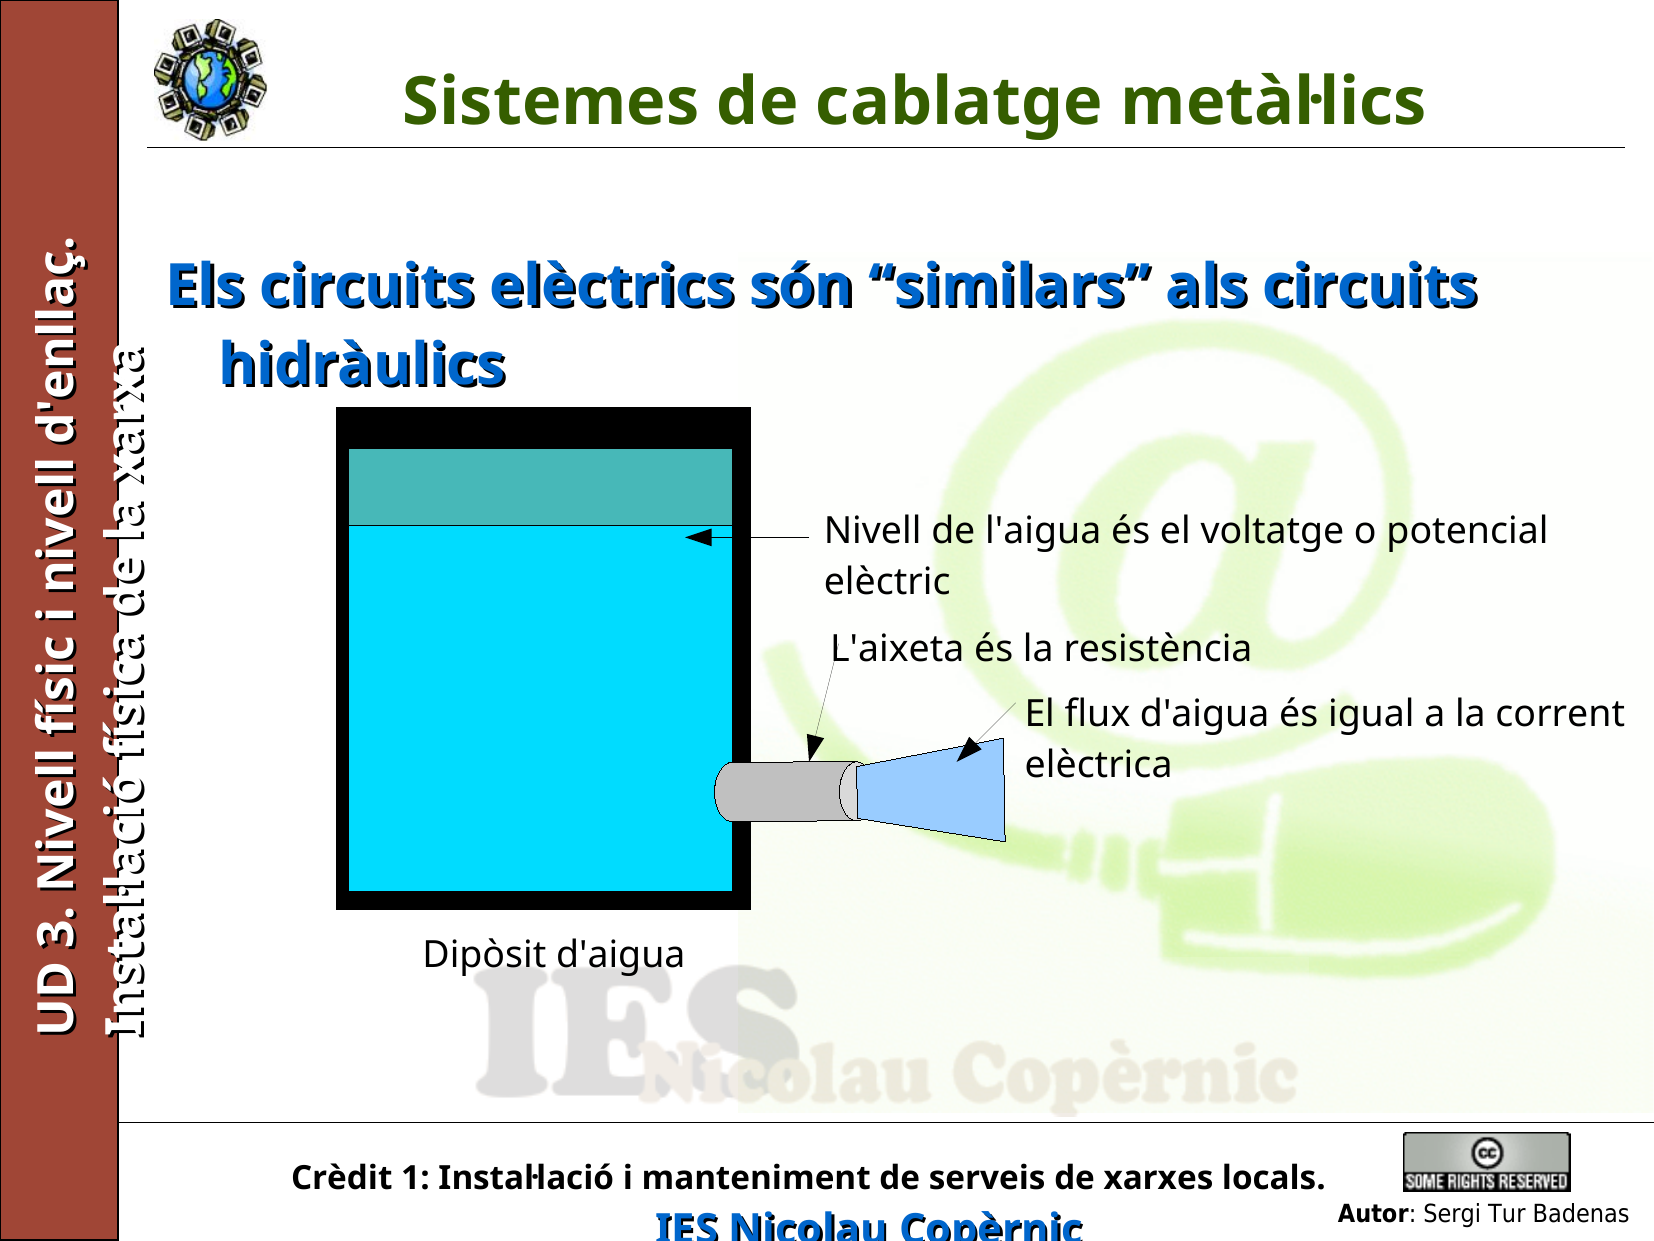

# Sistemes de cablatge metàl·lics
Els circuits elèctrics són “similars” als circuits hidràulics
Nivell de l'aigua és el voltatge o potencial
elèctric
L'aixeta és la resistència
El flux d'aigua és igual a la corrent
elèctrica
Dipòsit d'aigua